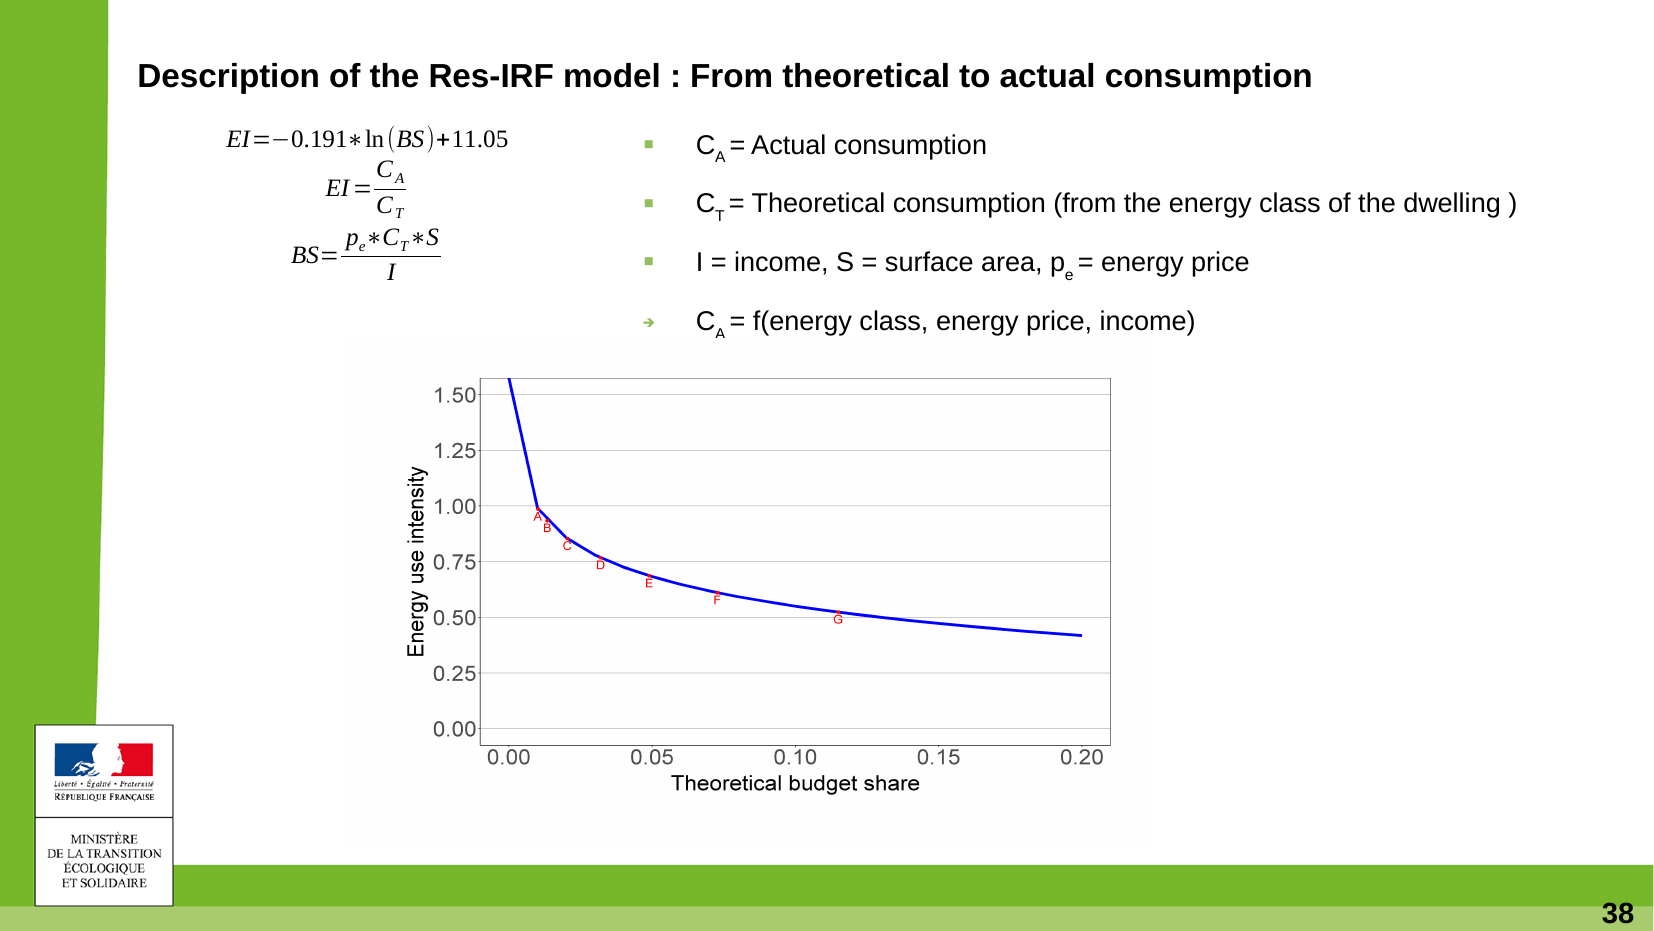

# Description of the Res-IRF model : From theoretical to actual consumption
CA = Actual consumption
CT = Theoretical consumption (from the energy class of the dwelling )
I = income, S = surface area, pe = energy price
CA = f(energy class, energy price, income)